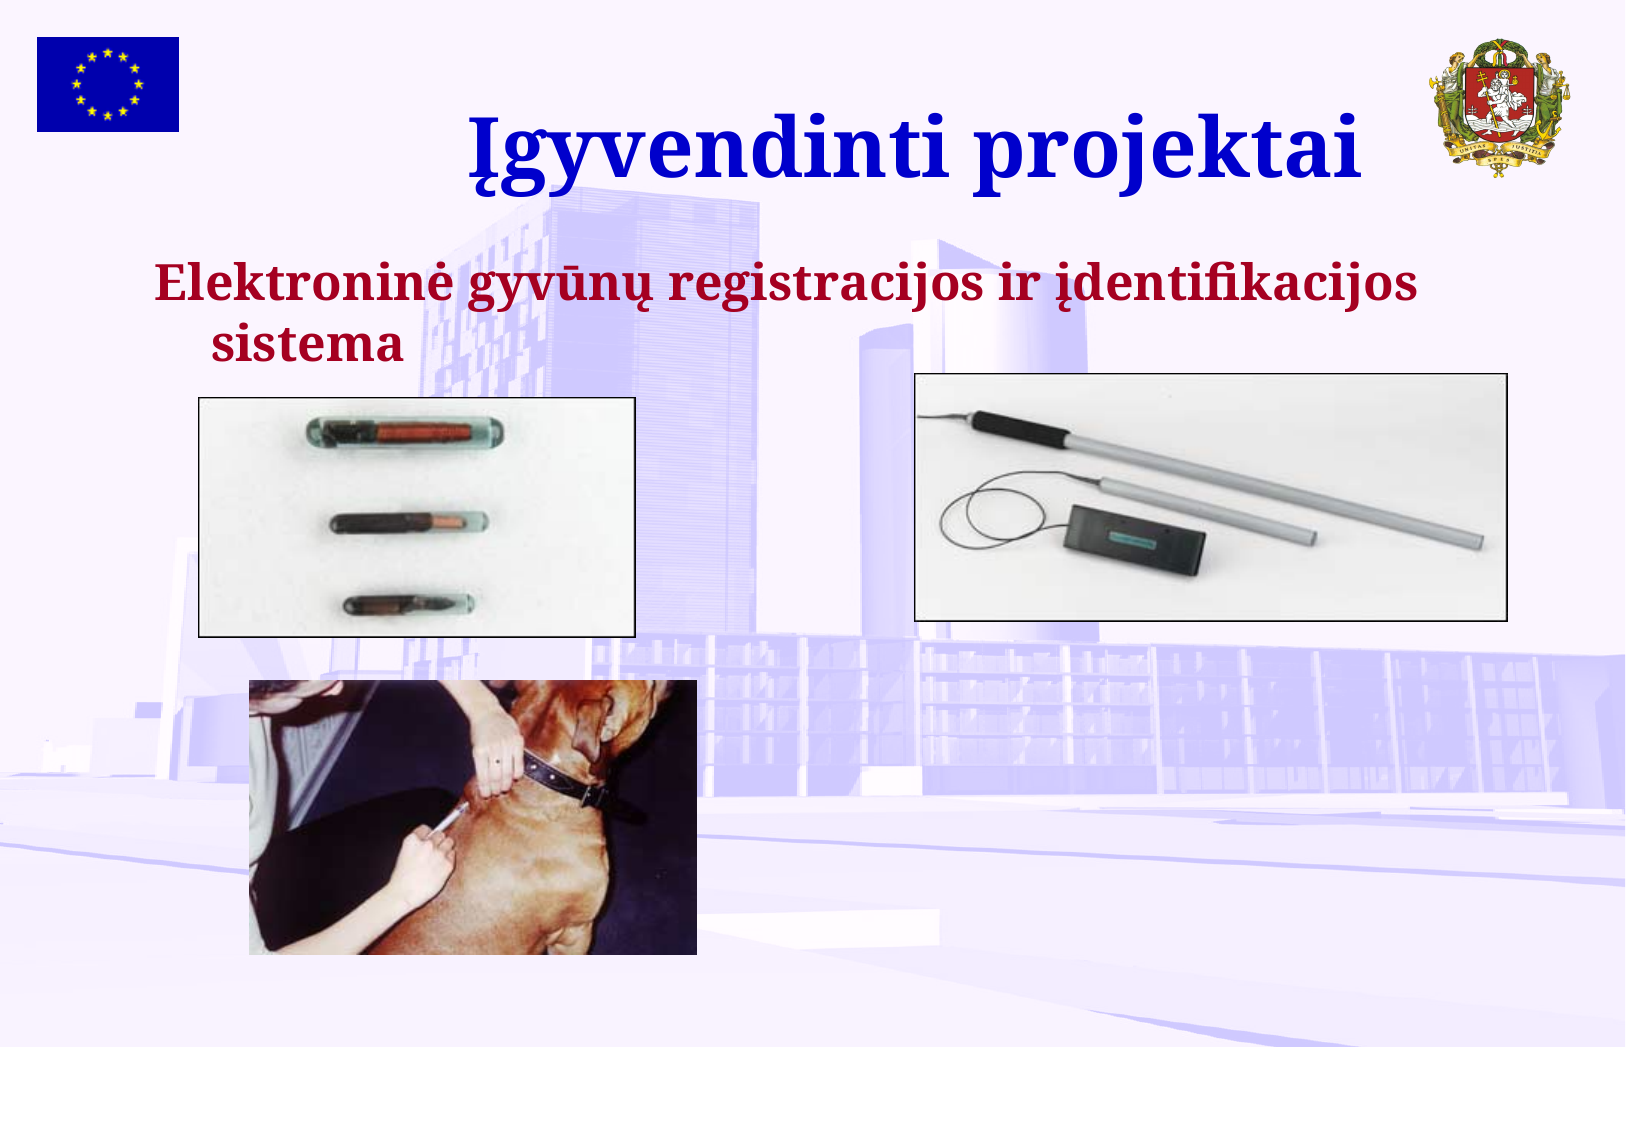

Įgyvendinti projektai
# Elektroninė gyvūnų registracijos ir įdentifikacijos sistema